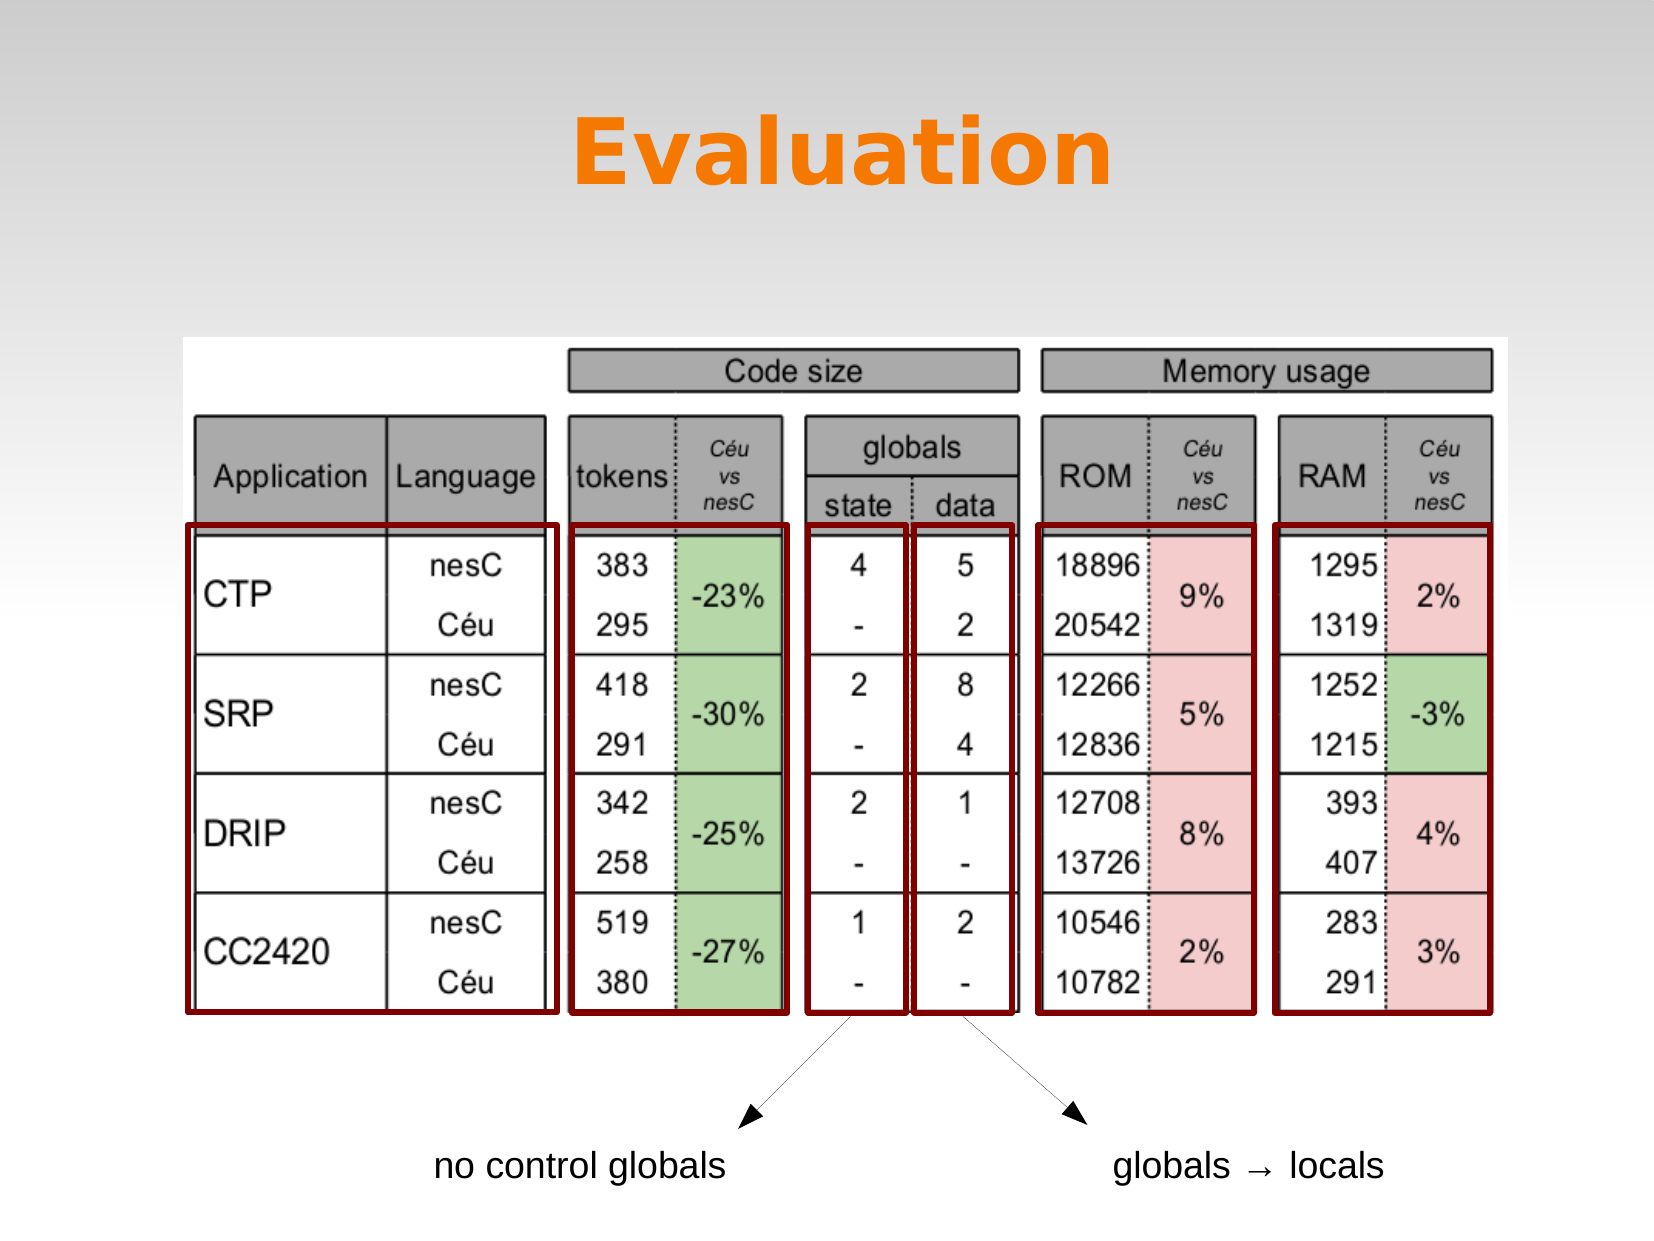

# Evaluation
no control globals
globals → locals